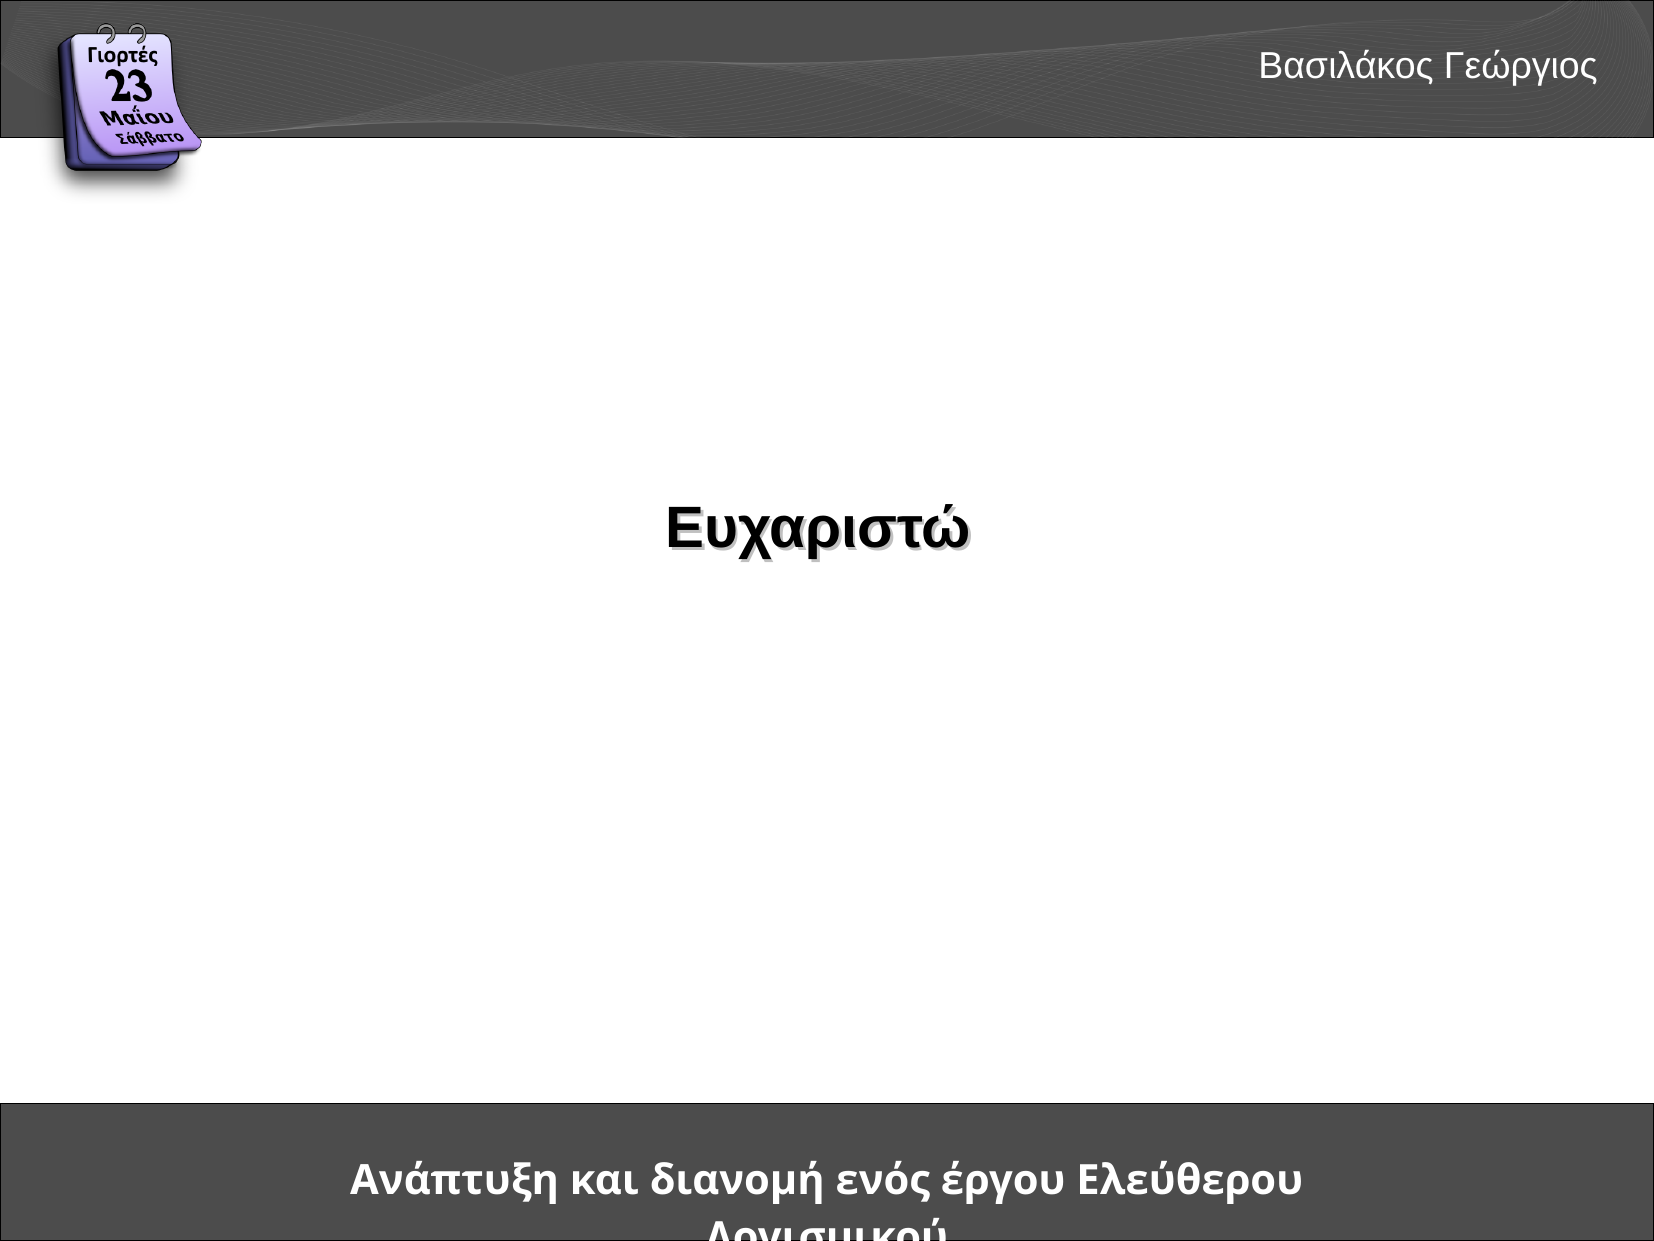

Βασιλάκος Γεώργιος
Ευχαριστώ
Ανάπτυξη και διανομή ενός έργου Ελεύθερου Λογισμικού